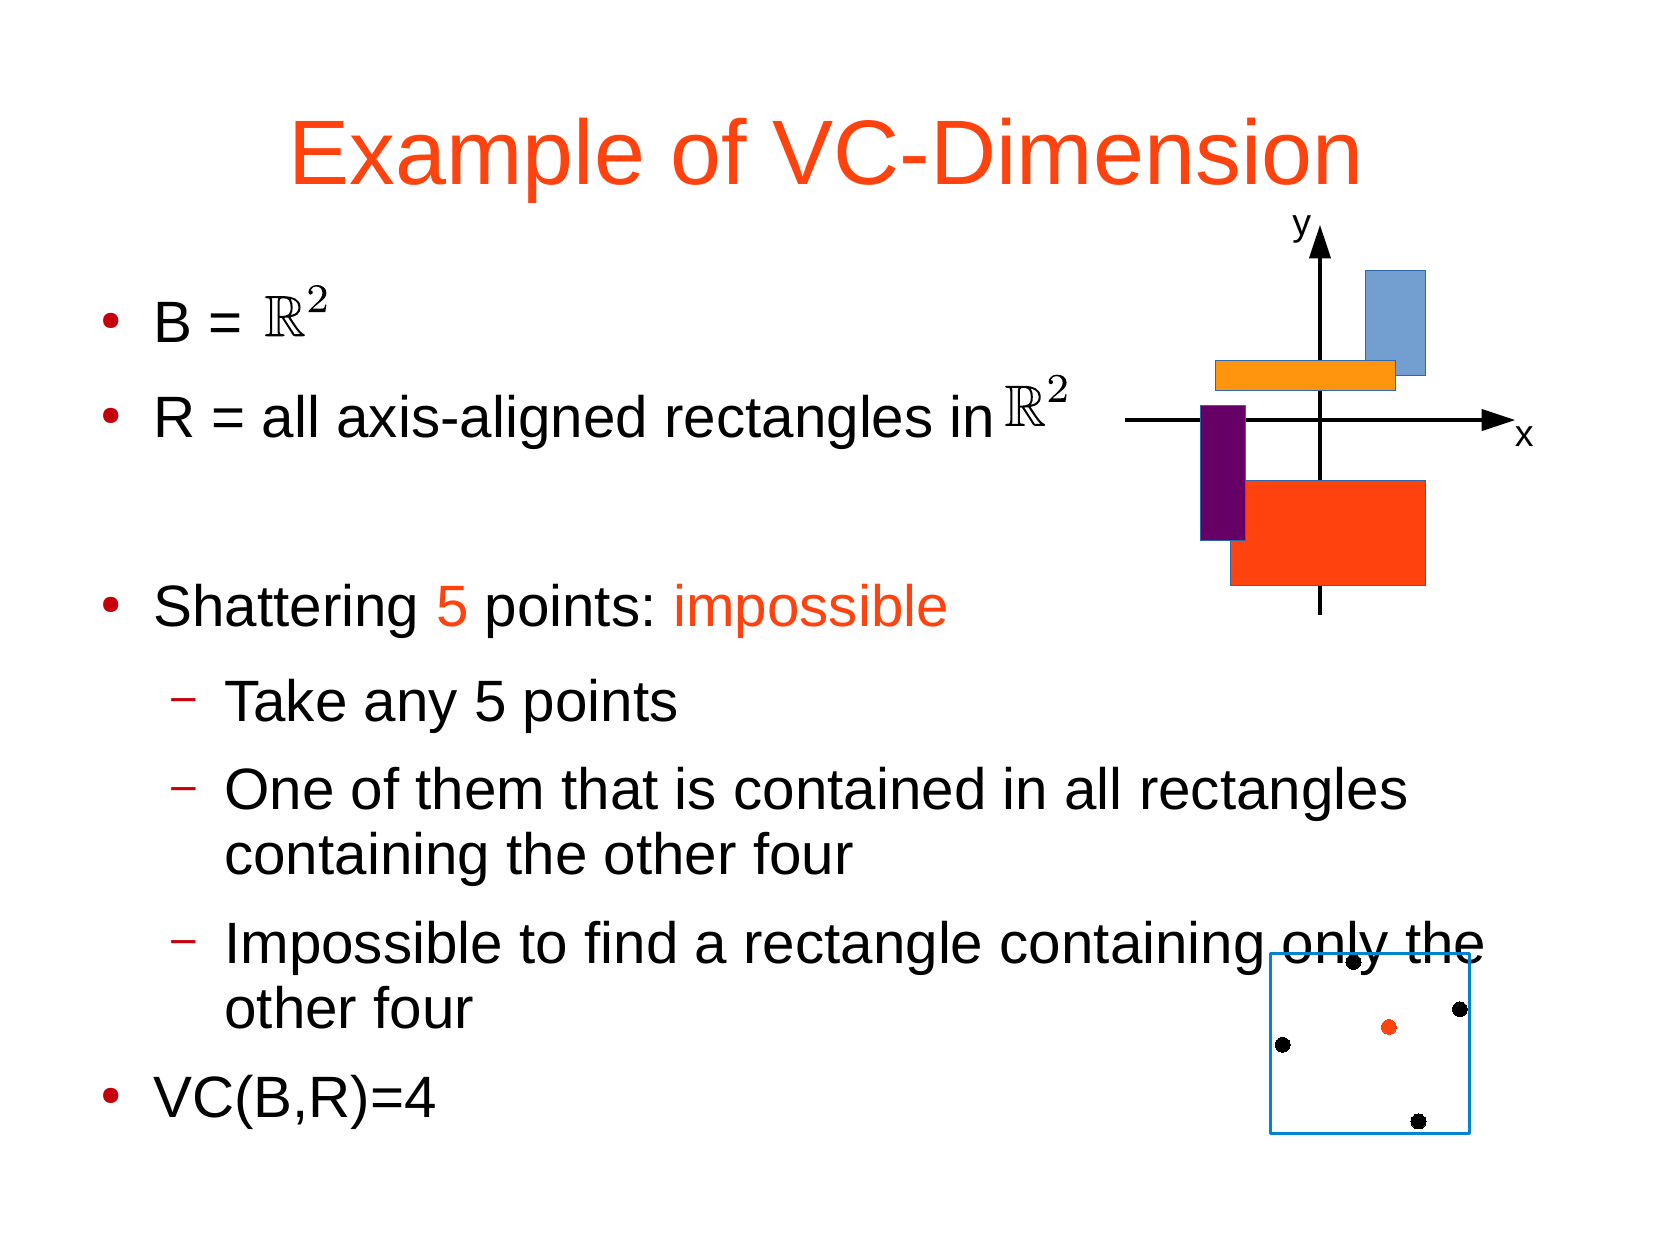

# Example of VC-Dimension
y
B =
R = all axis-aligned rectangles in
Shattering 5 points: impossible
Take any 5 points
One of them that is contained in all rectangles containing the other four
Impossible to find a rectangle containing only the other four
VC(B,R)=4
x